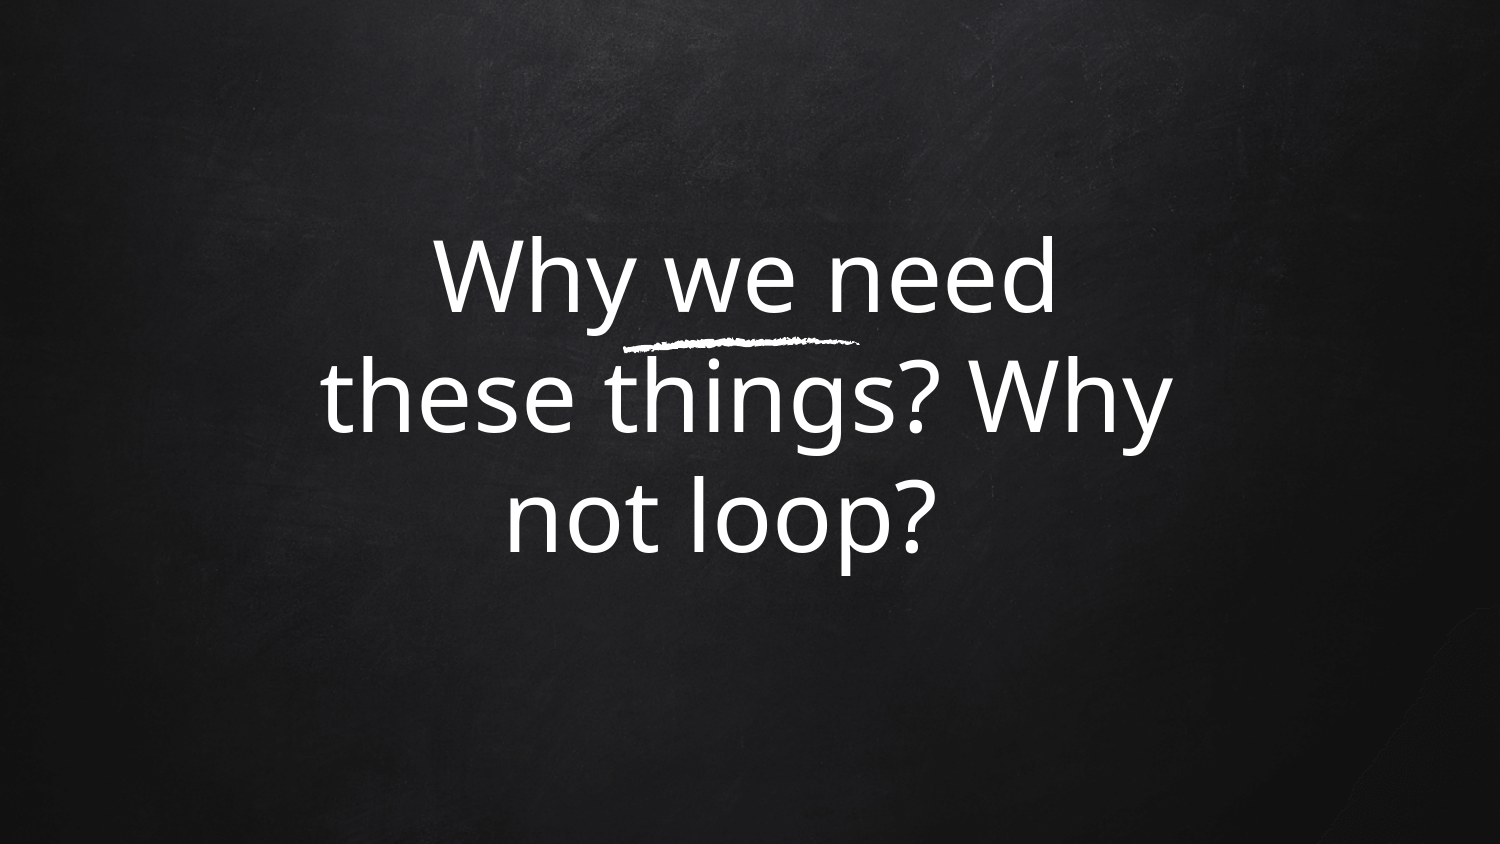

Why we need these things? Why not loop?